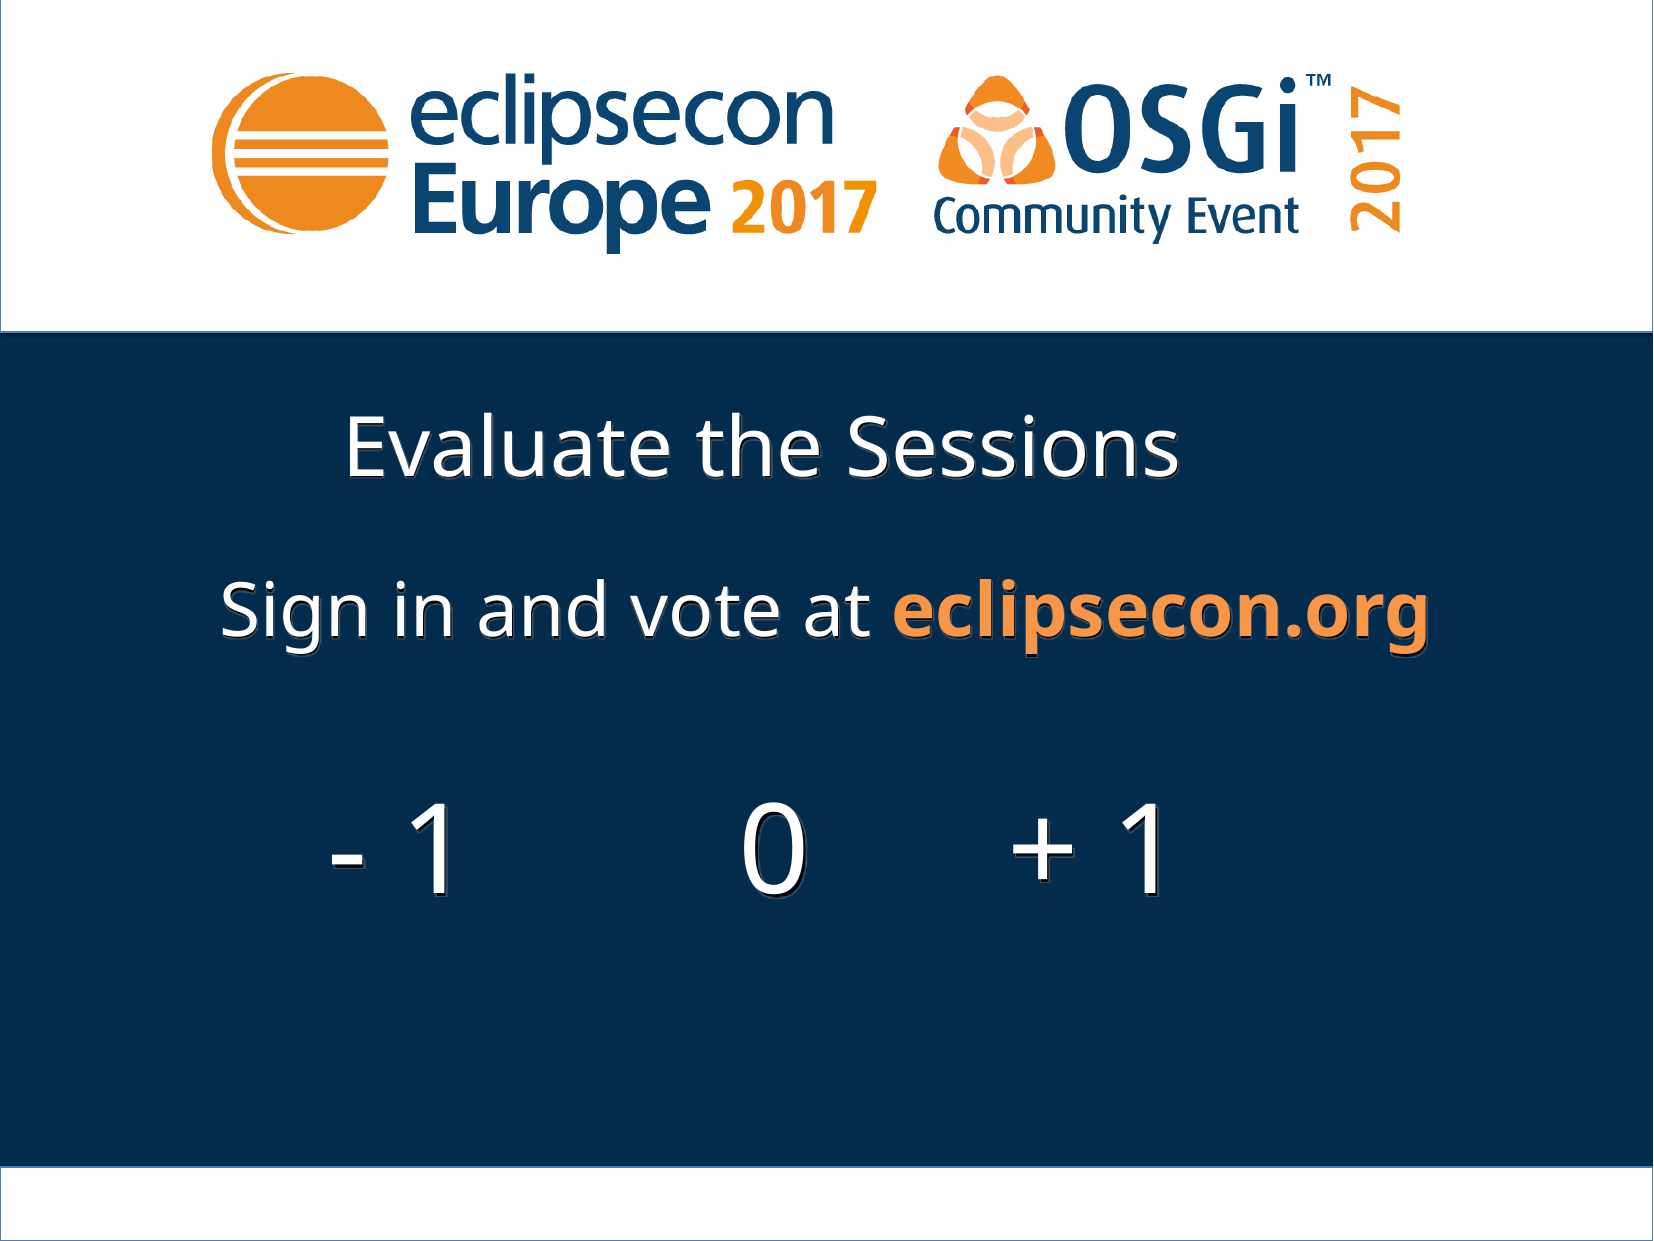

Evaluate the Sessions
Sign in and vote at eclipsecon.org
- 1
0
+ 1